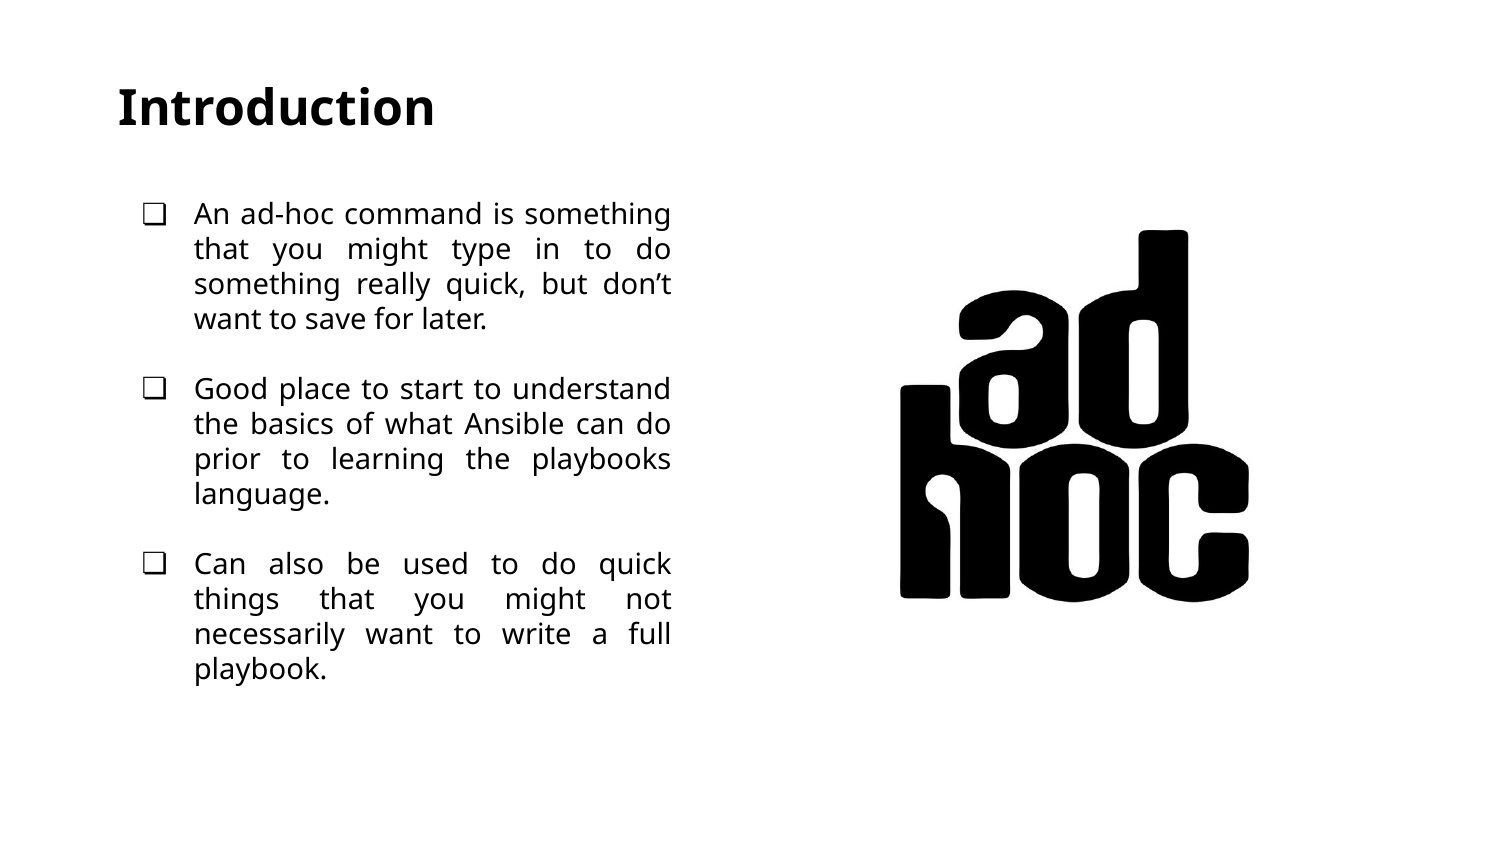

Introduction
An ad-hoc command is something that you might type in to do something really quick, but don’t want to save for later.
Good place to start to understand the basics of what Ansible can do prior to learning the playbooks language.
Can also be used to do quick things that you might not necessarily want to write a full playbook.